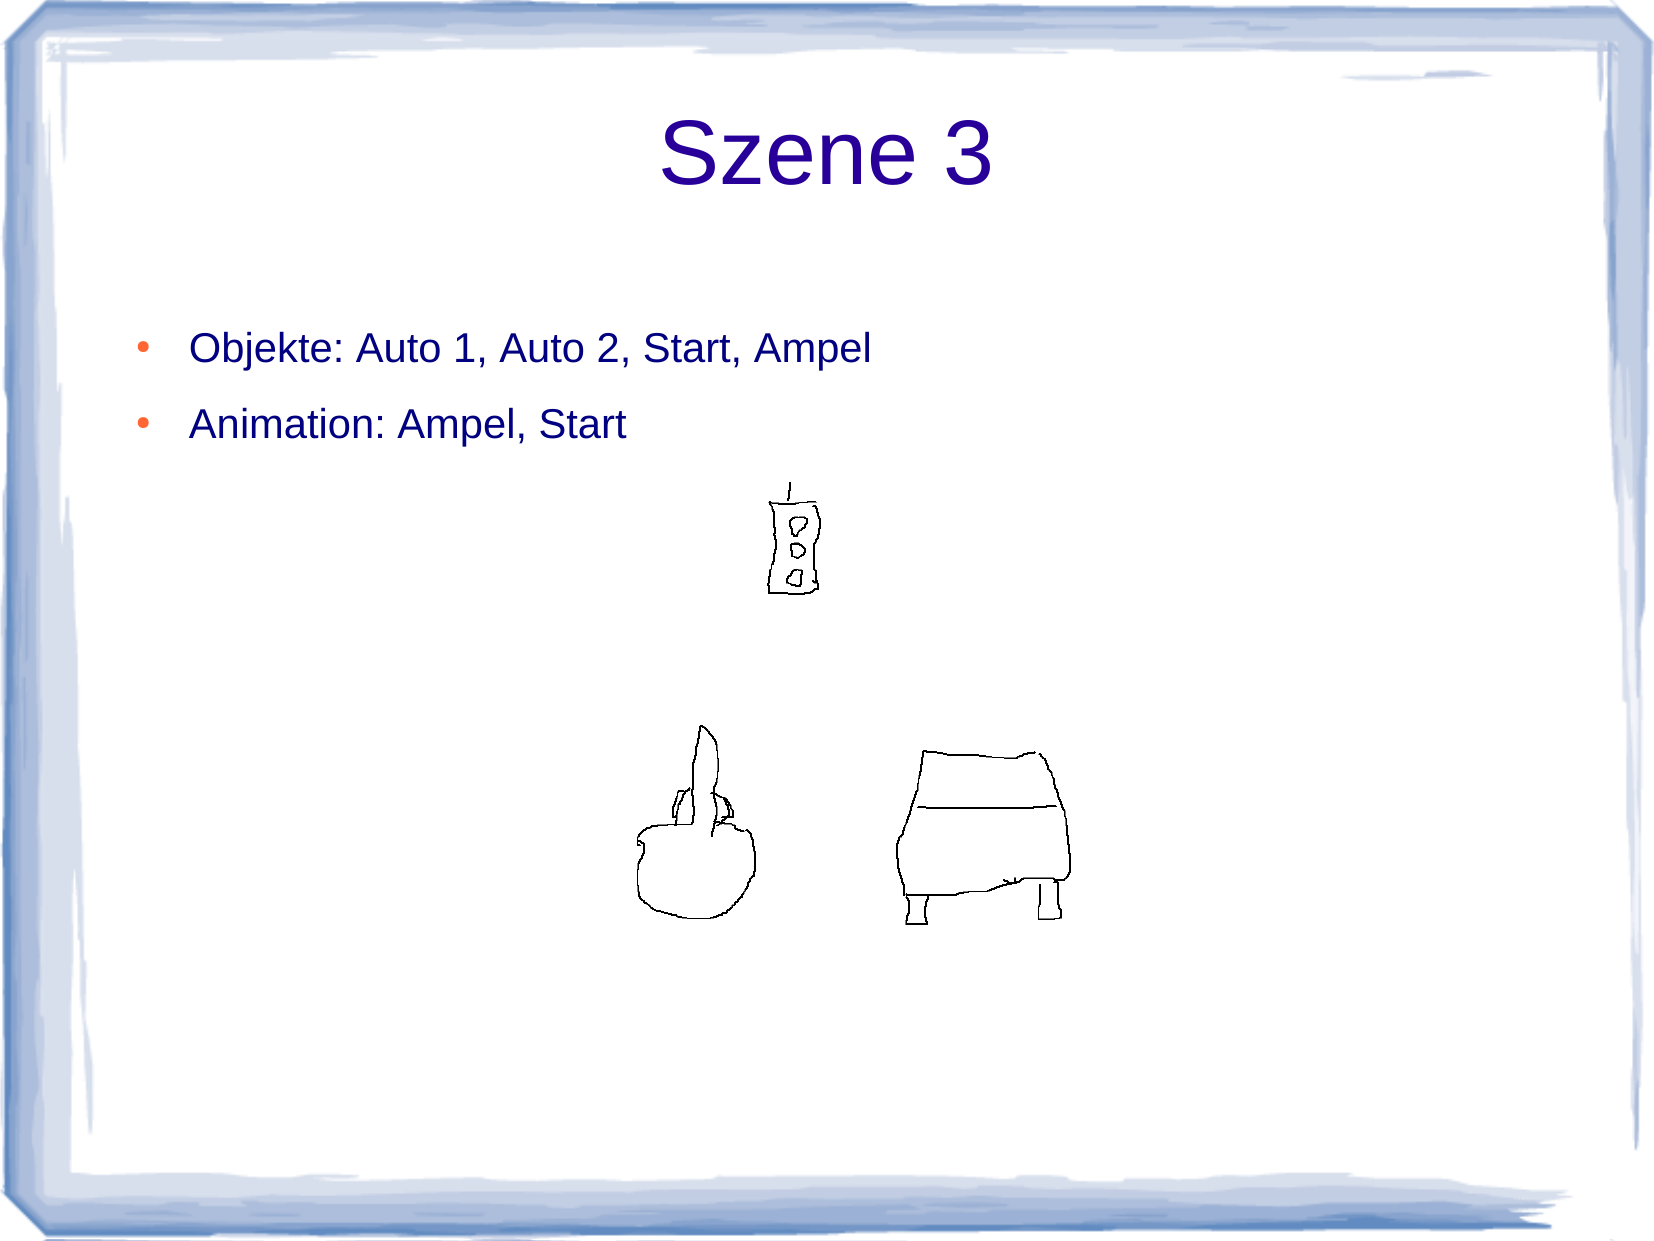

# Szene 3
Objekte: Auto 1, Auto 2, Start, Ampel
Animation: Ampel, Start